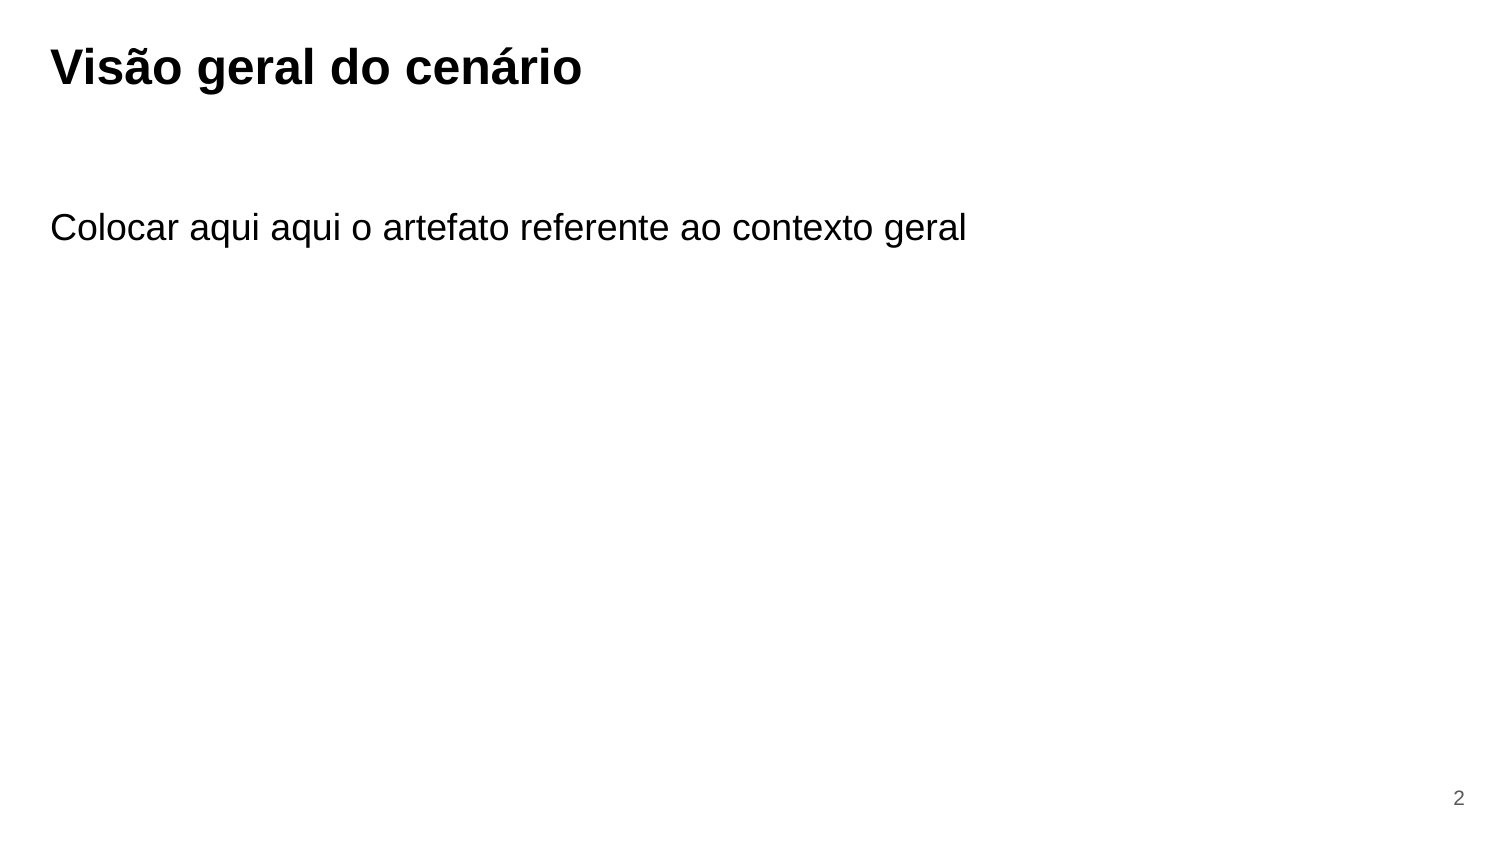

Visão geral do cenário
Colocar aqui aqui o artefato referente ao contexto geral